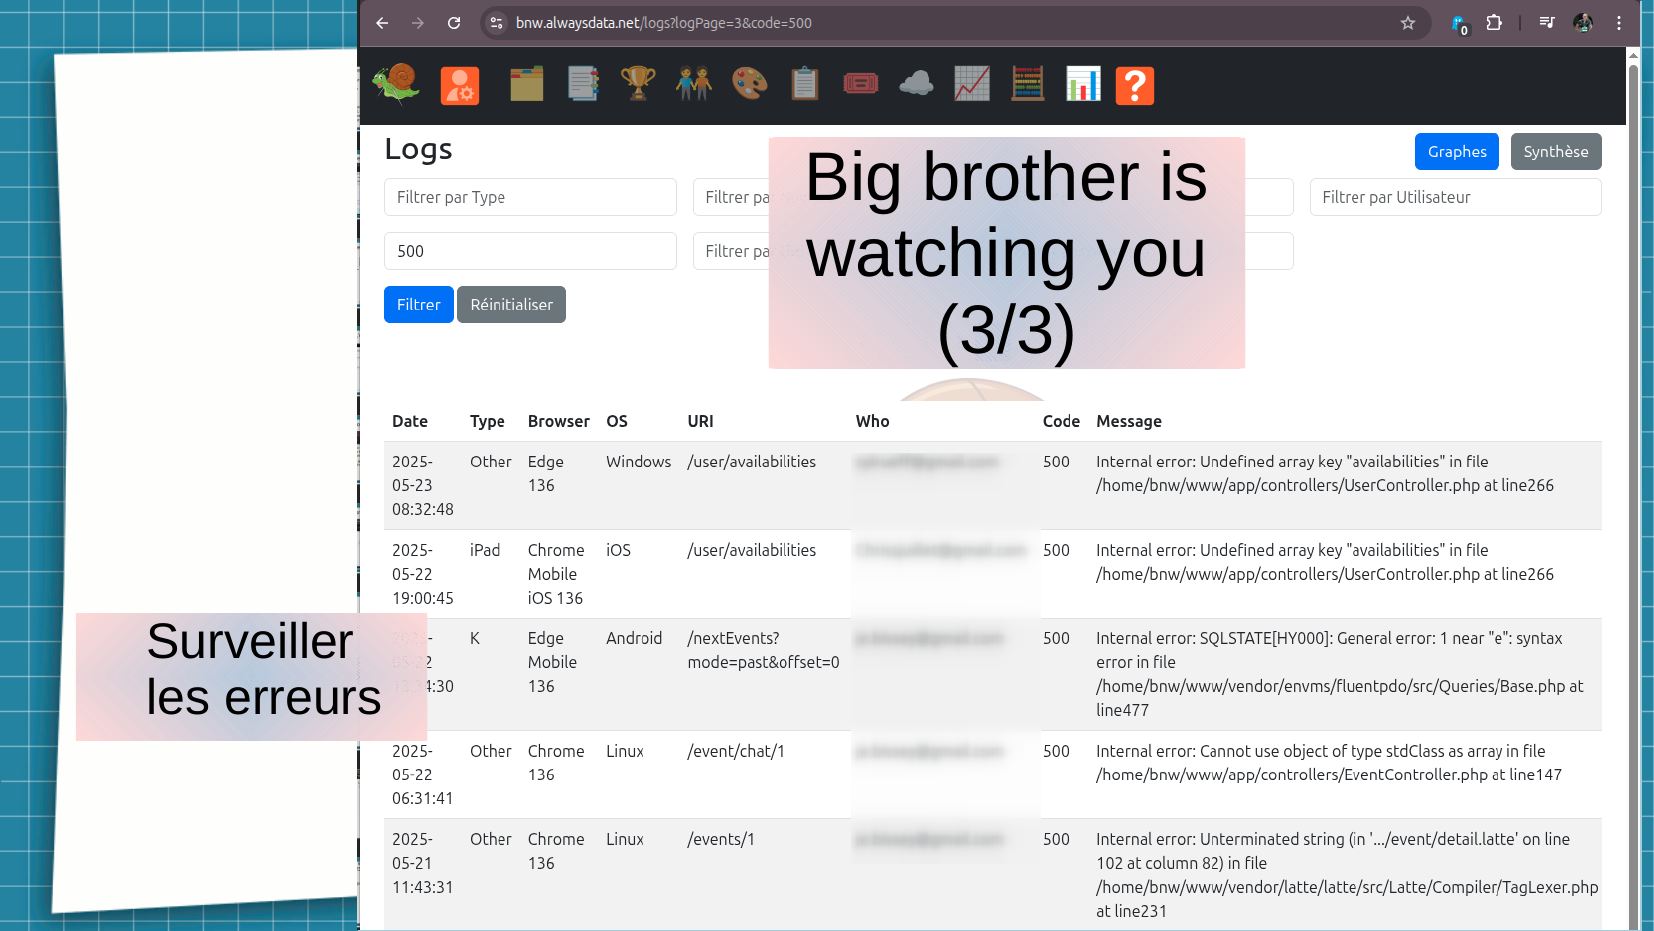

# Big brother is watching you (3/3)
Surveiller les erreurs